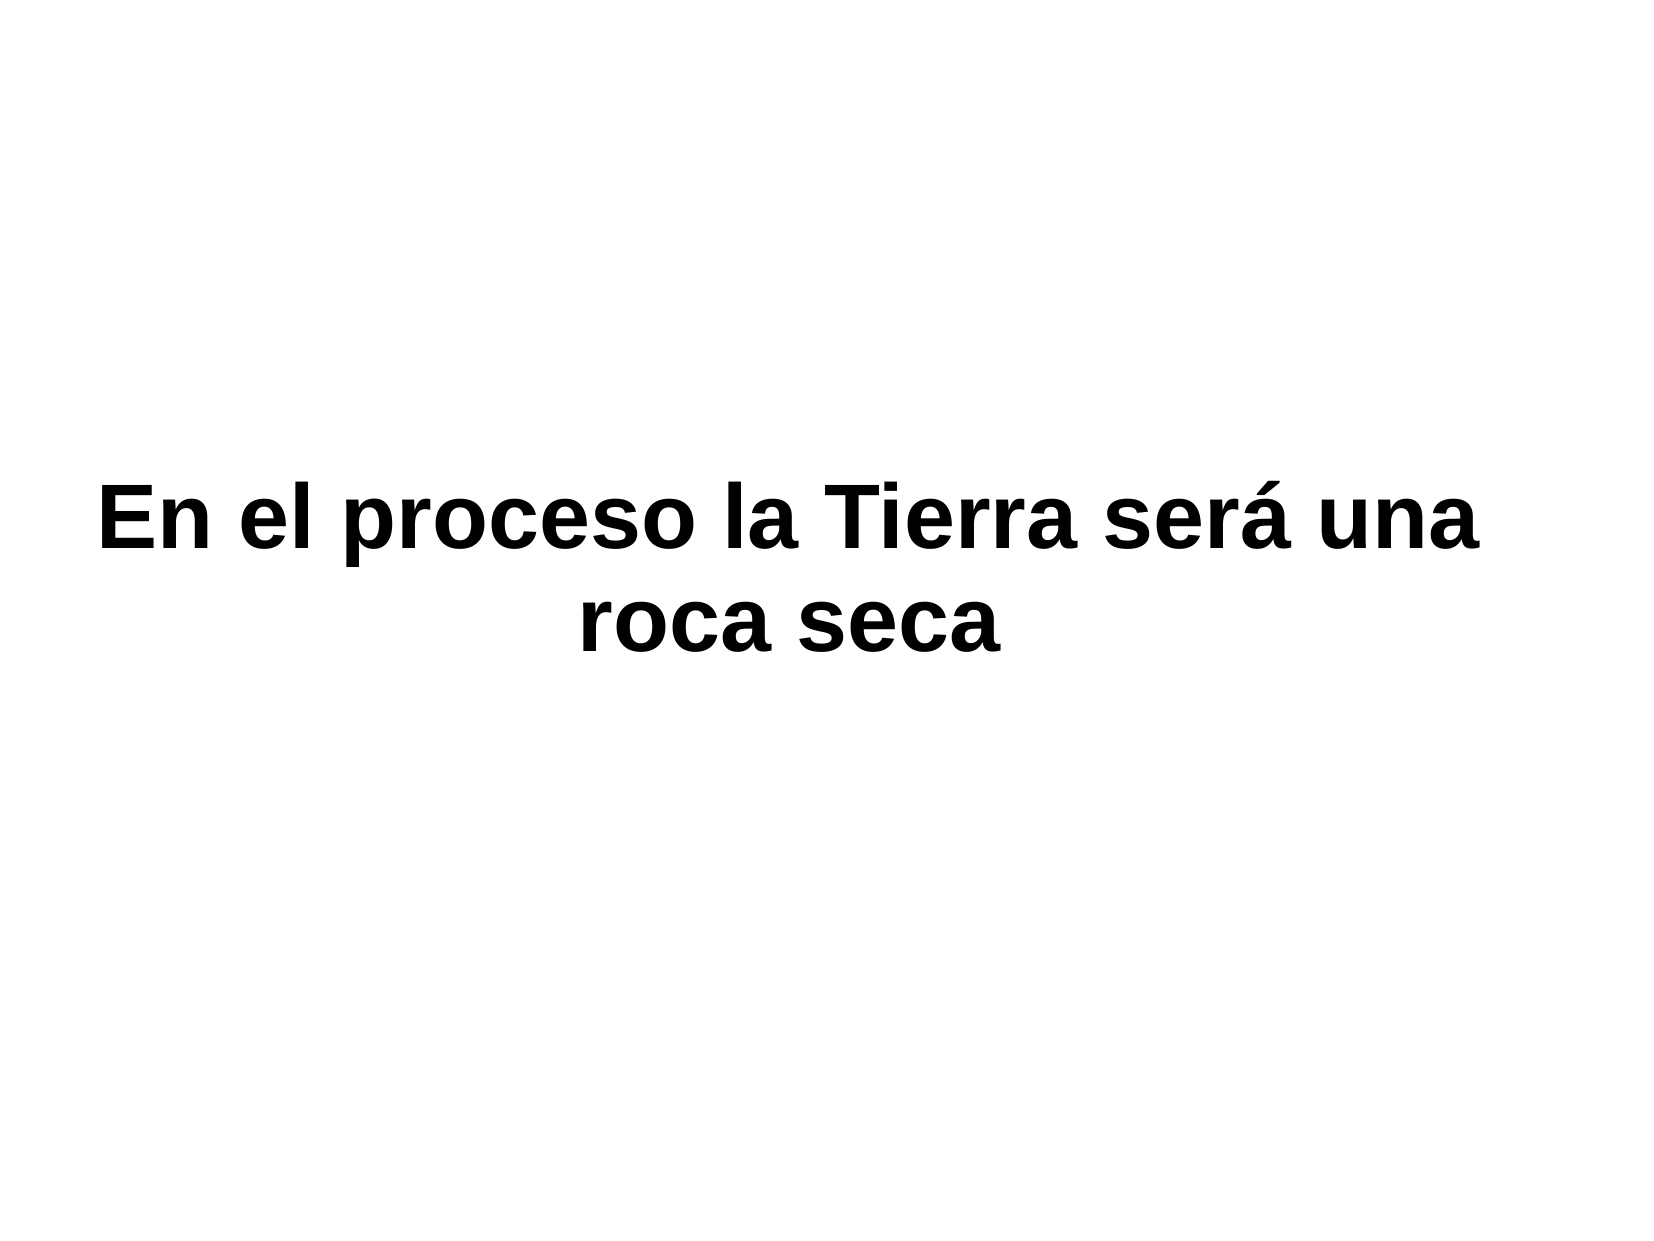

# En el proceso la Tierra será una roca seca